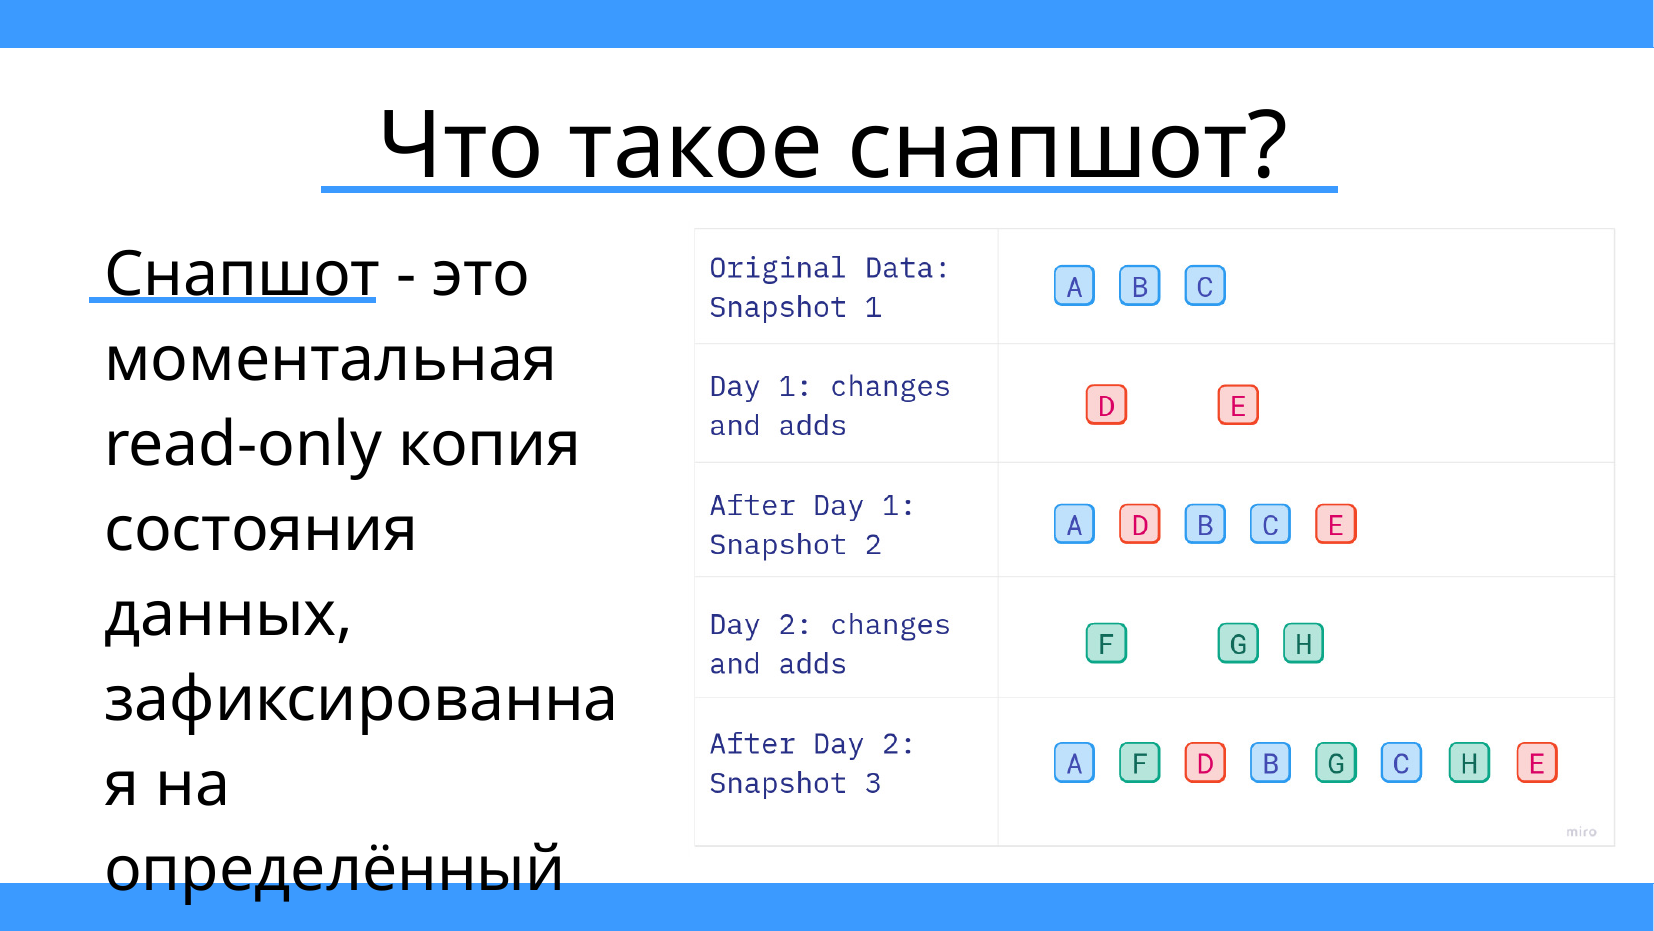

Что такое снапшот?
Снапшот - это моментальная read-only копия состояния данных, зафиксированная на определённый момент времени.